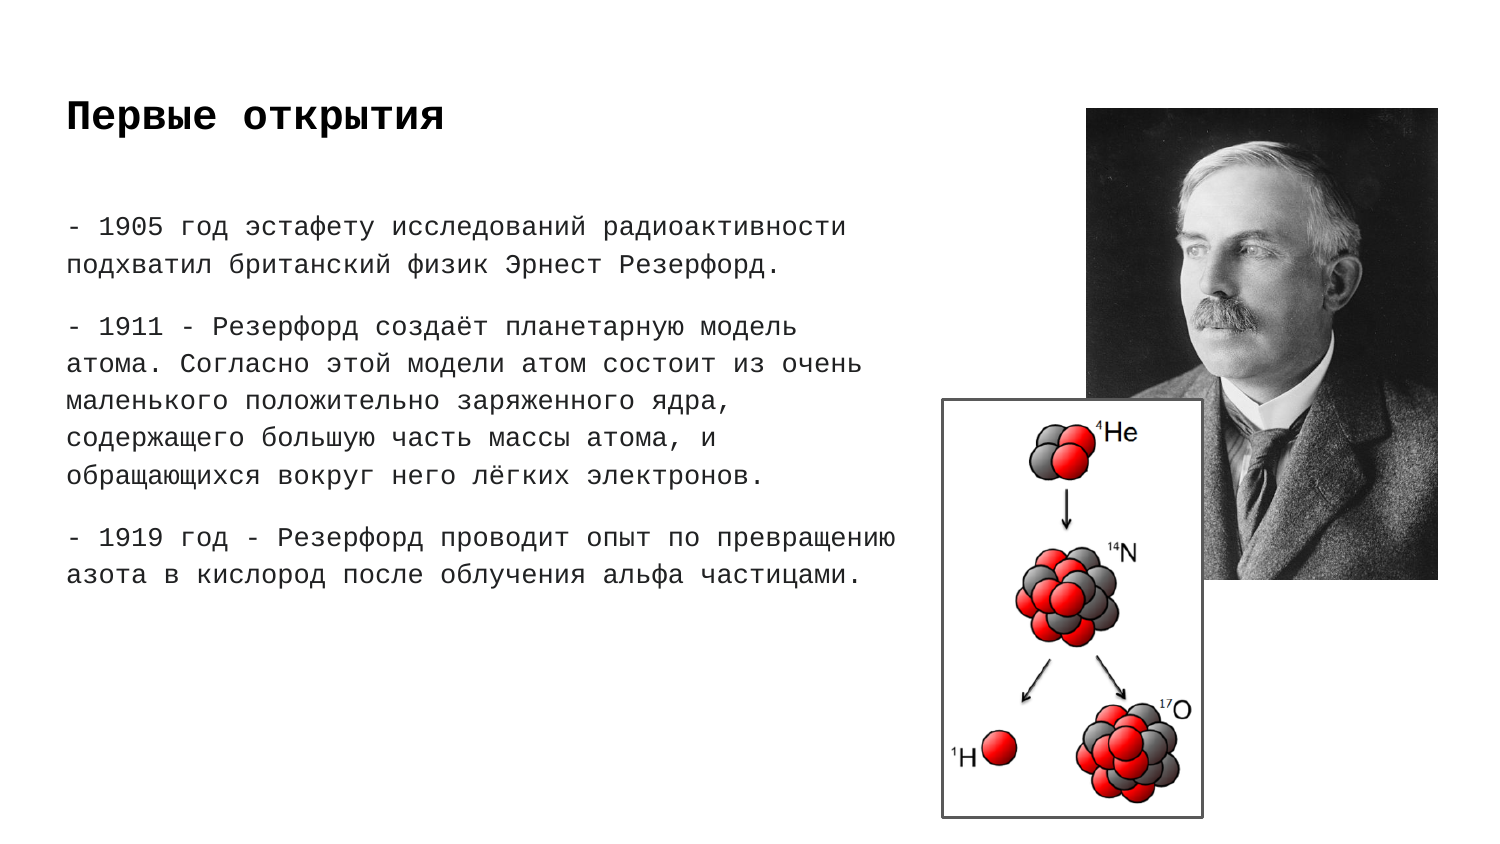

# Первые открытия
- 1905 год эстафету исследований радиоактивности подхватил британский физик Эрнест Резерфорд.
- 1911 - Резерфорд создаёт планетарную модель атома. Согласно этой модели атом состоит из очень маленького положительно заряженного ядра, содержащего большую часть массы атома, и обращающихся вокруг него лёгких электронов.
- 1919 год - Резерфорд проводит опыт по превращению азота в кислород после облучения альфа частицами.